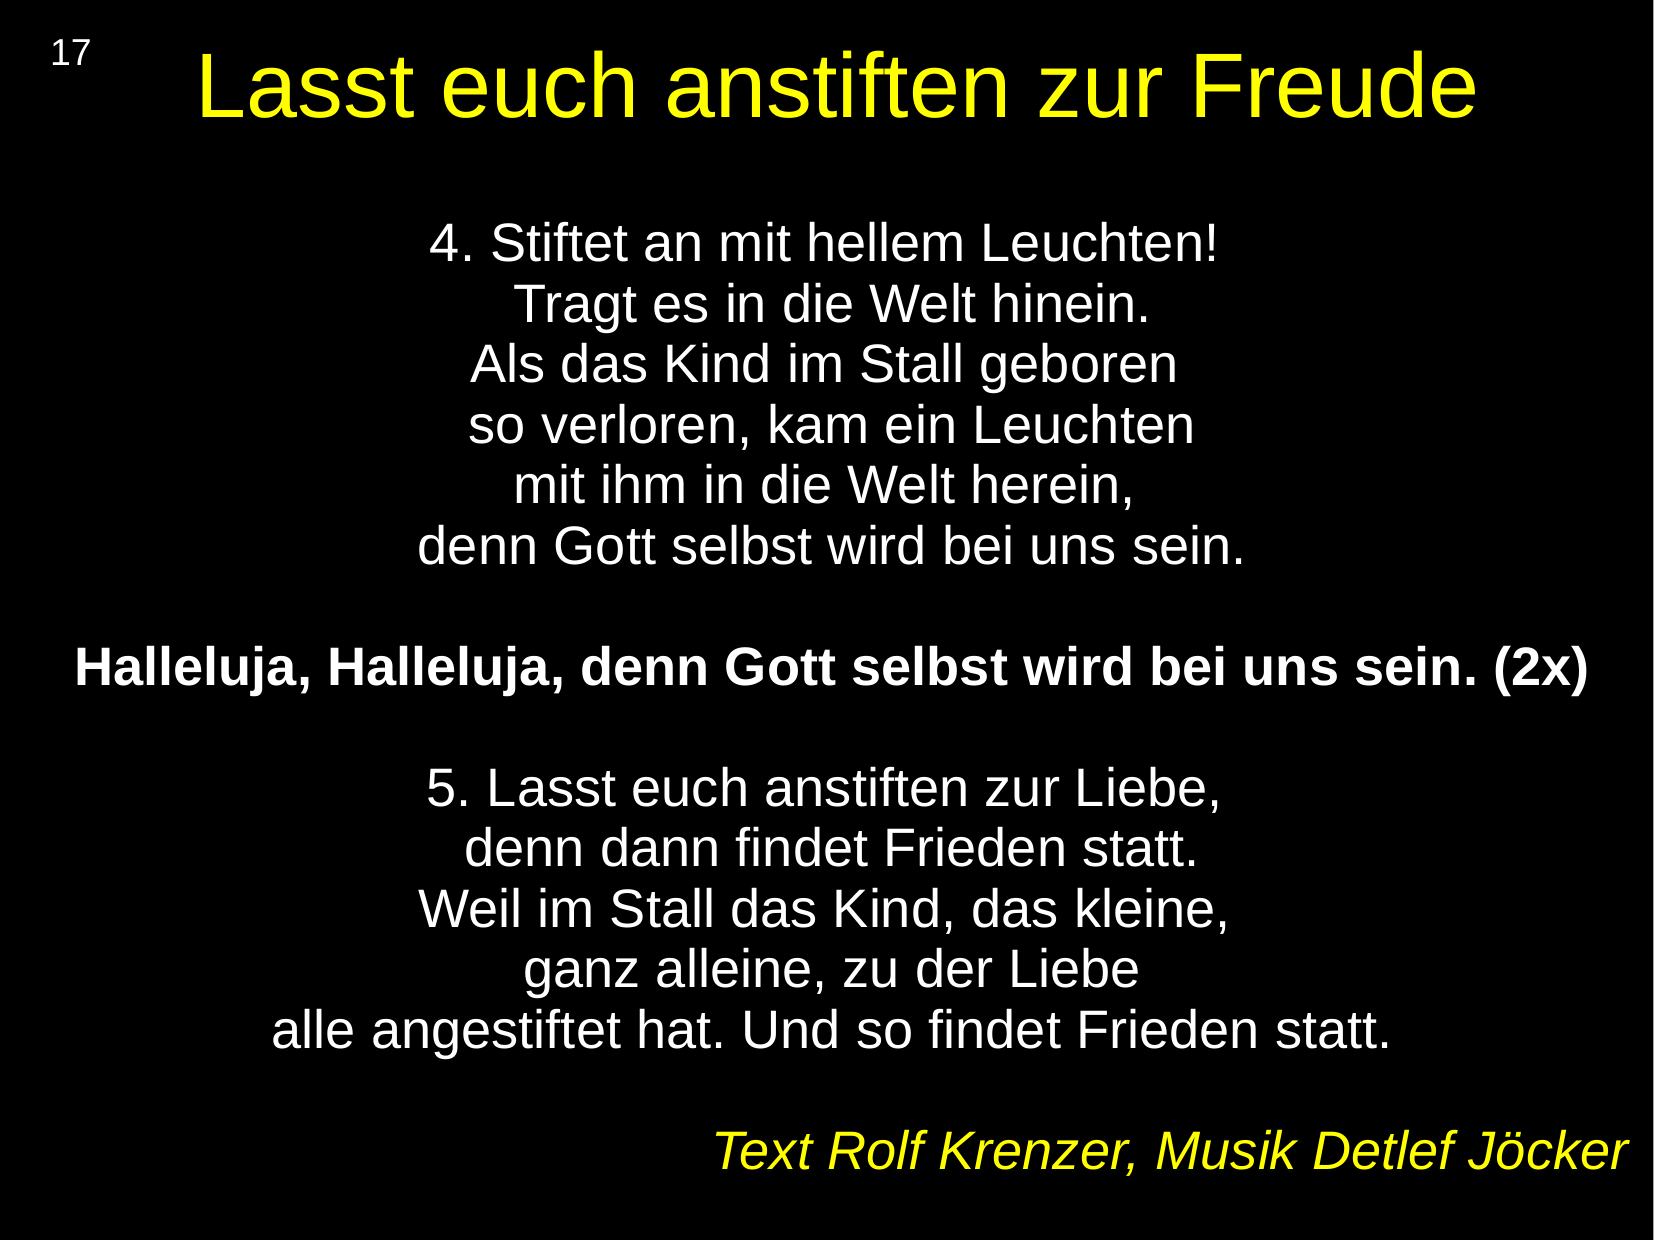

# Lasst euch anstiften zur Freude
17
4. Stiftet an mit hellem Leuchten!
Tragt es in die Welt hinein.
Als das Kind im Stall geboren
so verloren, kam ein Leuchten
mit ihm in die Welt herein,
denn Gott selbst wird bei uns sein.
Halleluja, Halleluja, denn Gott selbst wird bei uns sein. (2x)
5. Lasst euch anstiften zur Liebe,
denn dann findet Frieden statt.
Weil im Stall das Kind, das kleine,
ganz alleine, zu der Liebe
alle angestiftet hat. Und so findet Frieden statt.
Text Rolf Krenzer, Musik Detlef Jöcker